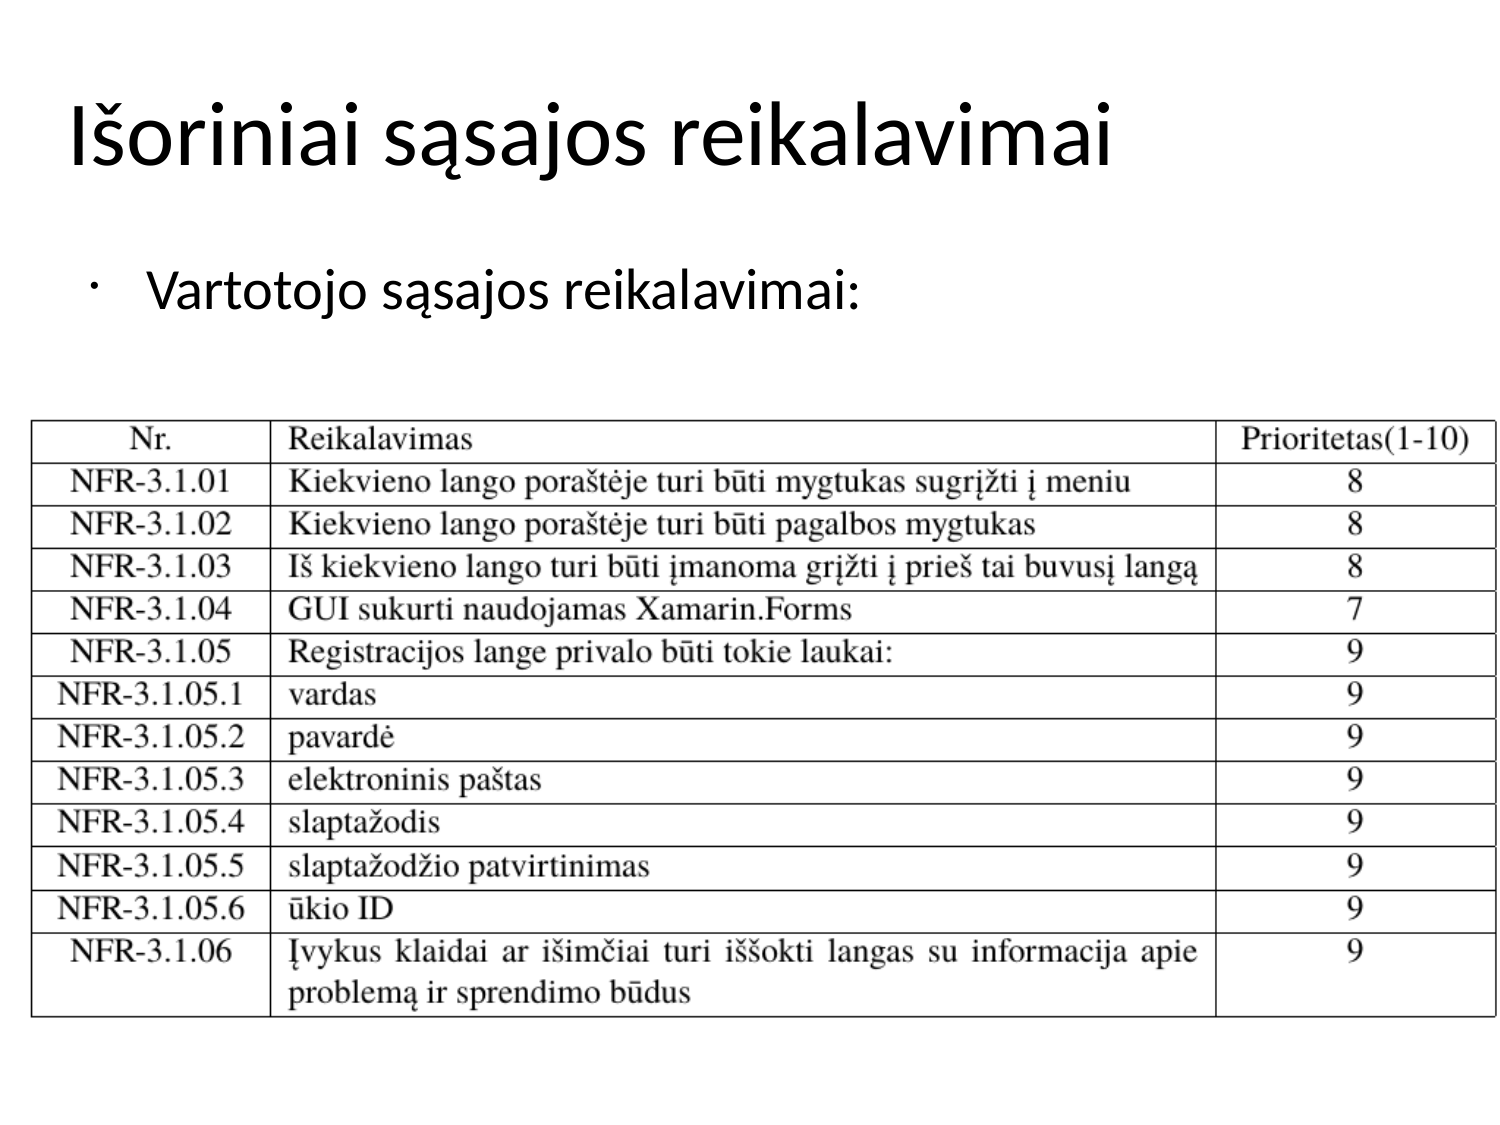

# Išoriniai sąsajos reikalavimai
Vartotojo sąsajos reikalavimai: